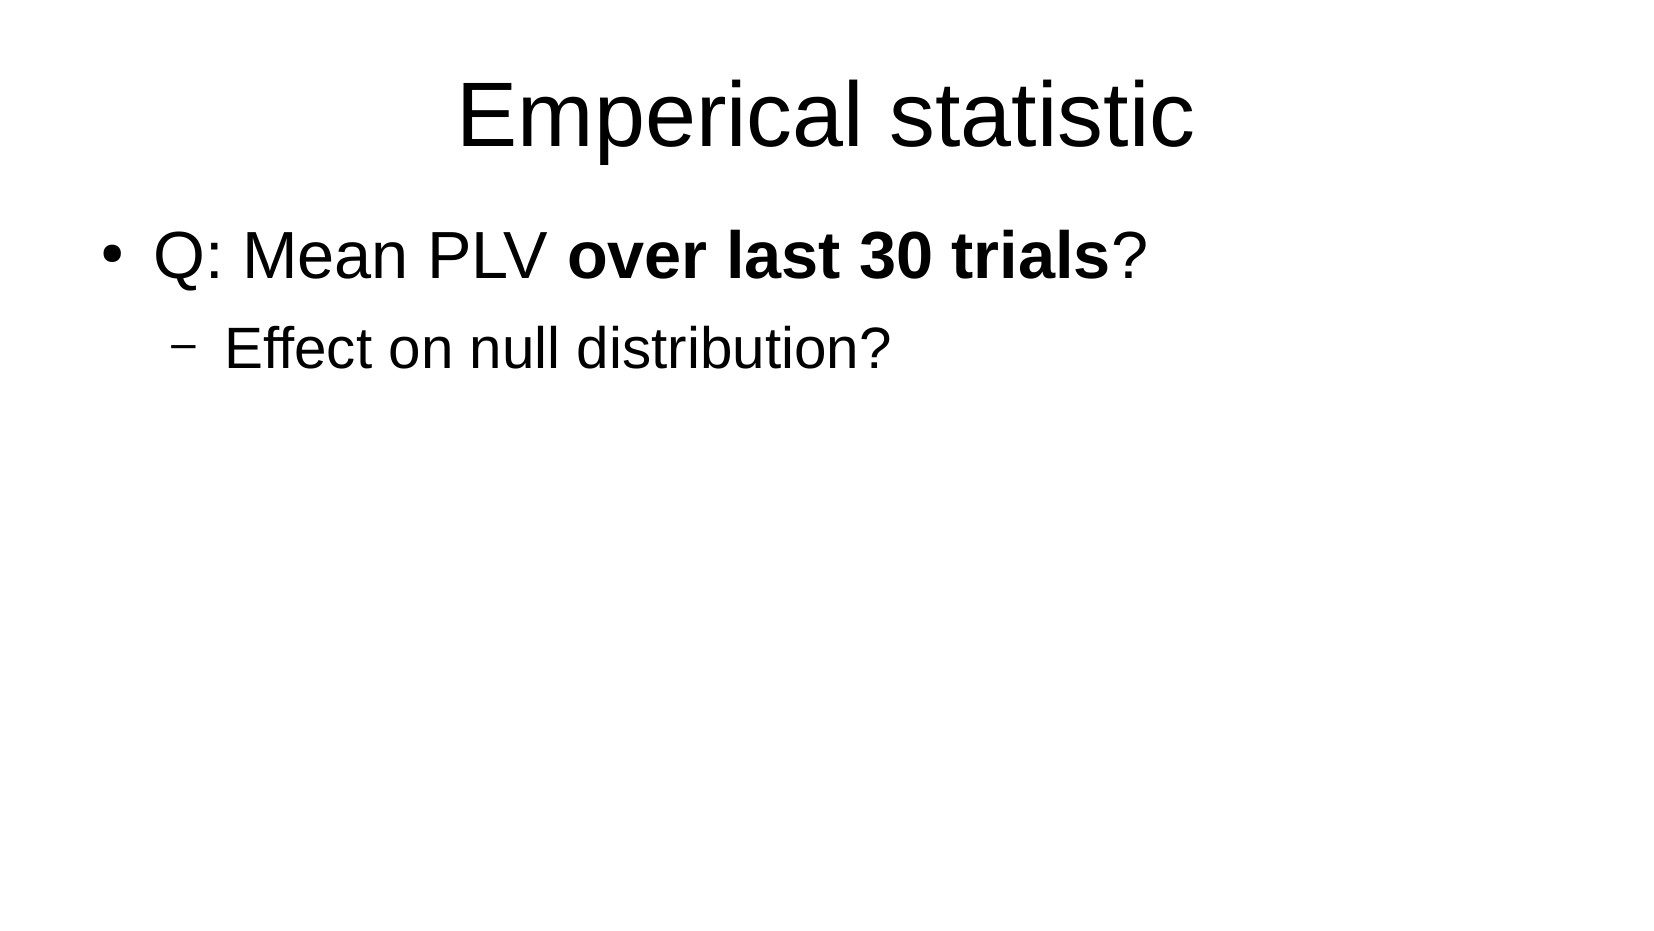

# Emperical statistic
Q: Mean PLV over last 30 trials?
Effect on null distribution?